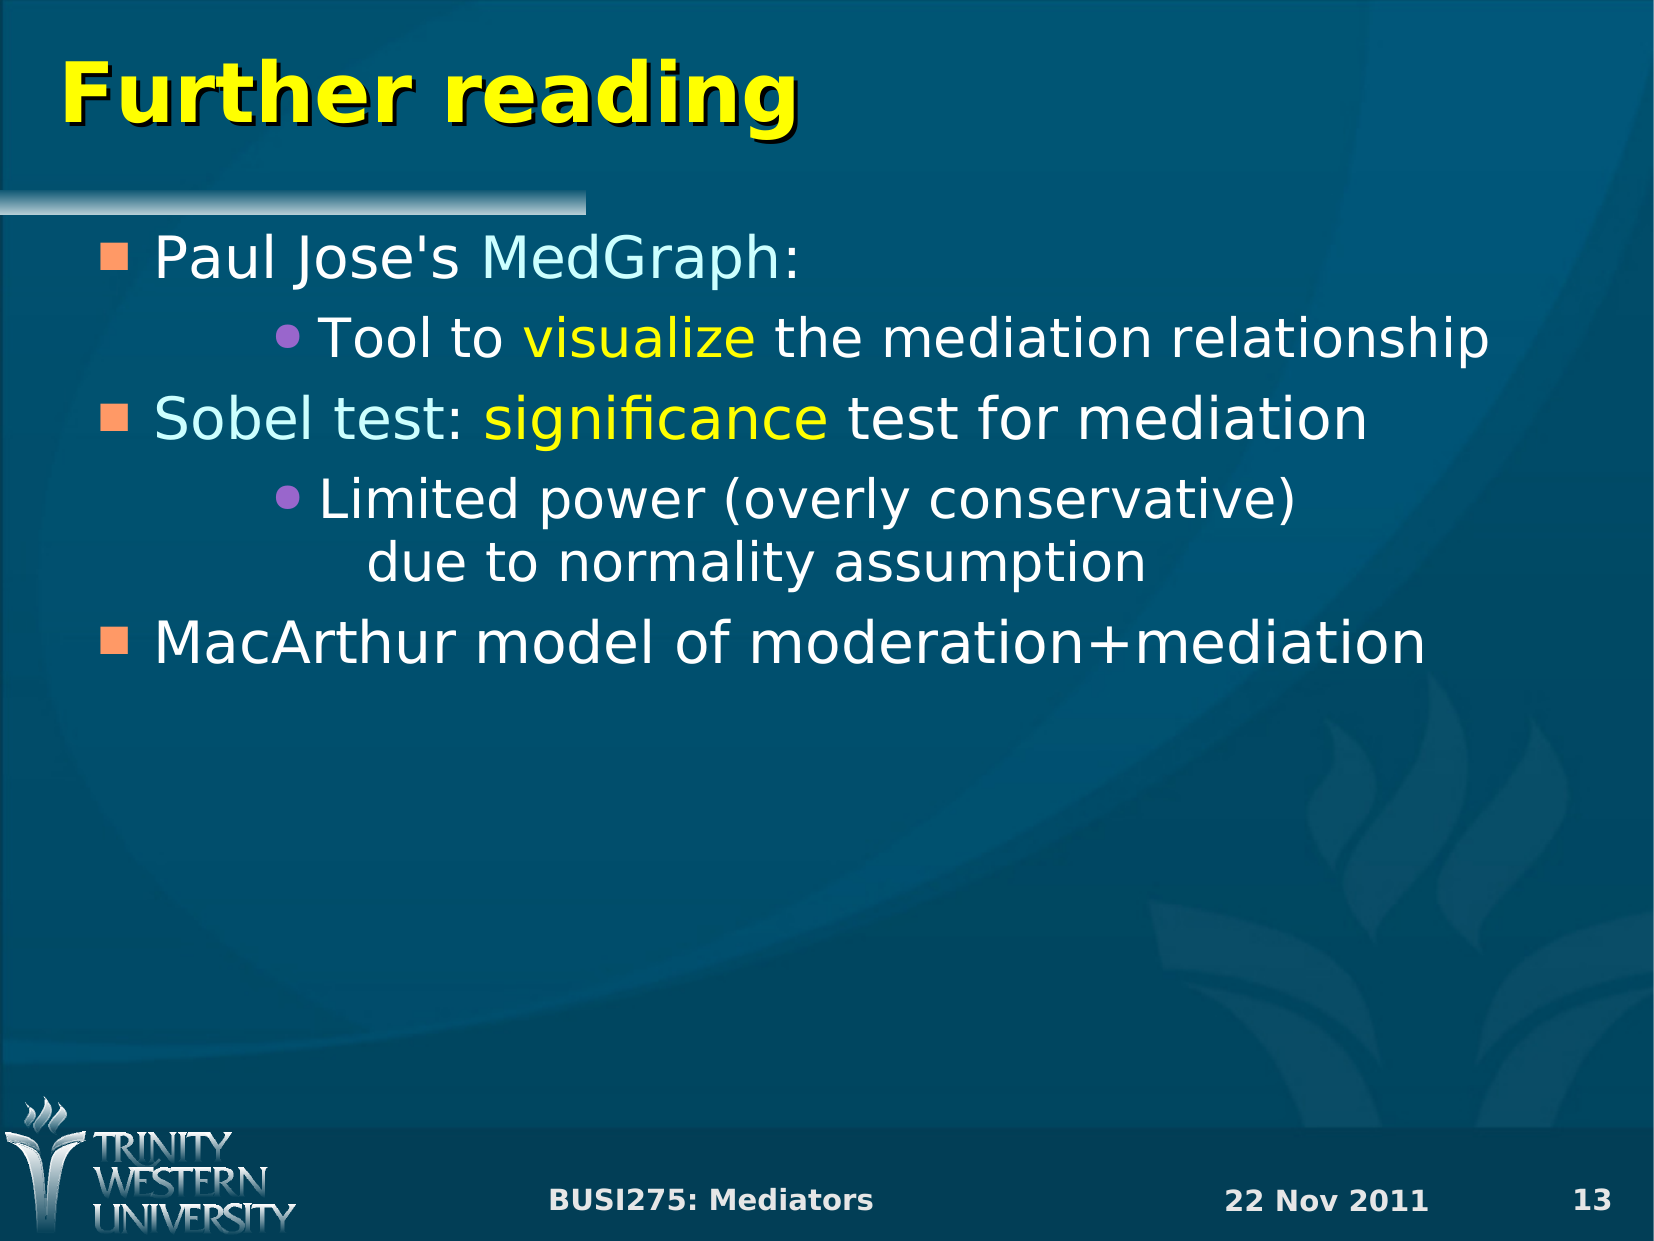

# Further reading
Paul Jose's MedGraph:
Tool to visualize the mediation relationship
Sobel test: significance test for mediation
Limited power (overly conservative)
due to normality assumption
MacArthur model of moderation+mediation
BUSI275: Mediators
22 Nov 2011
13